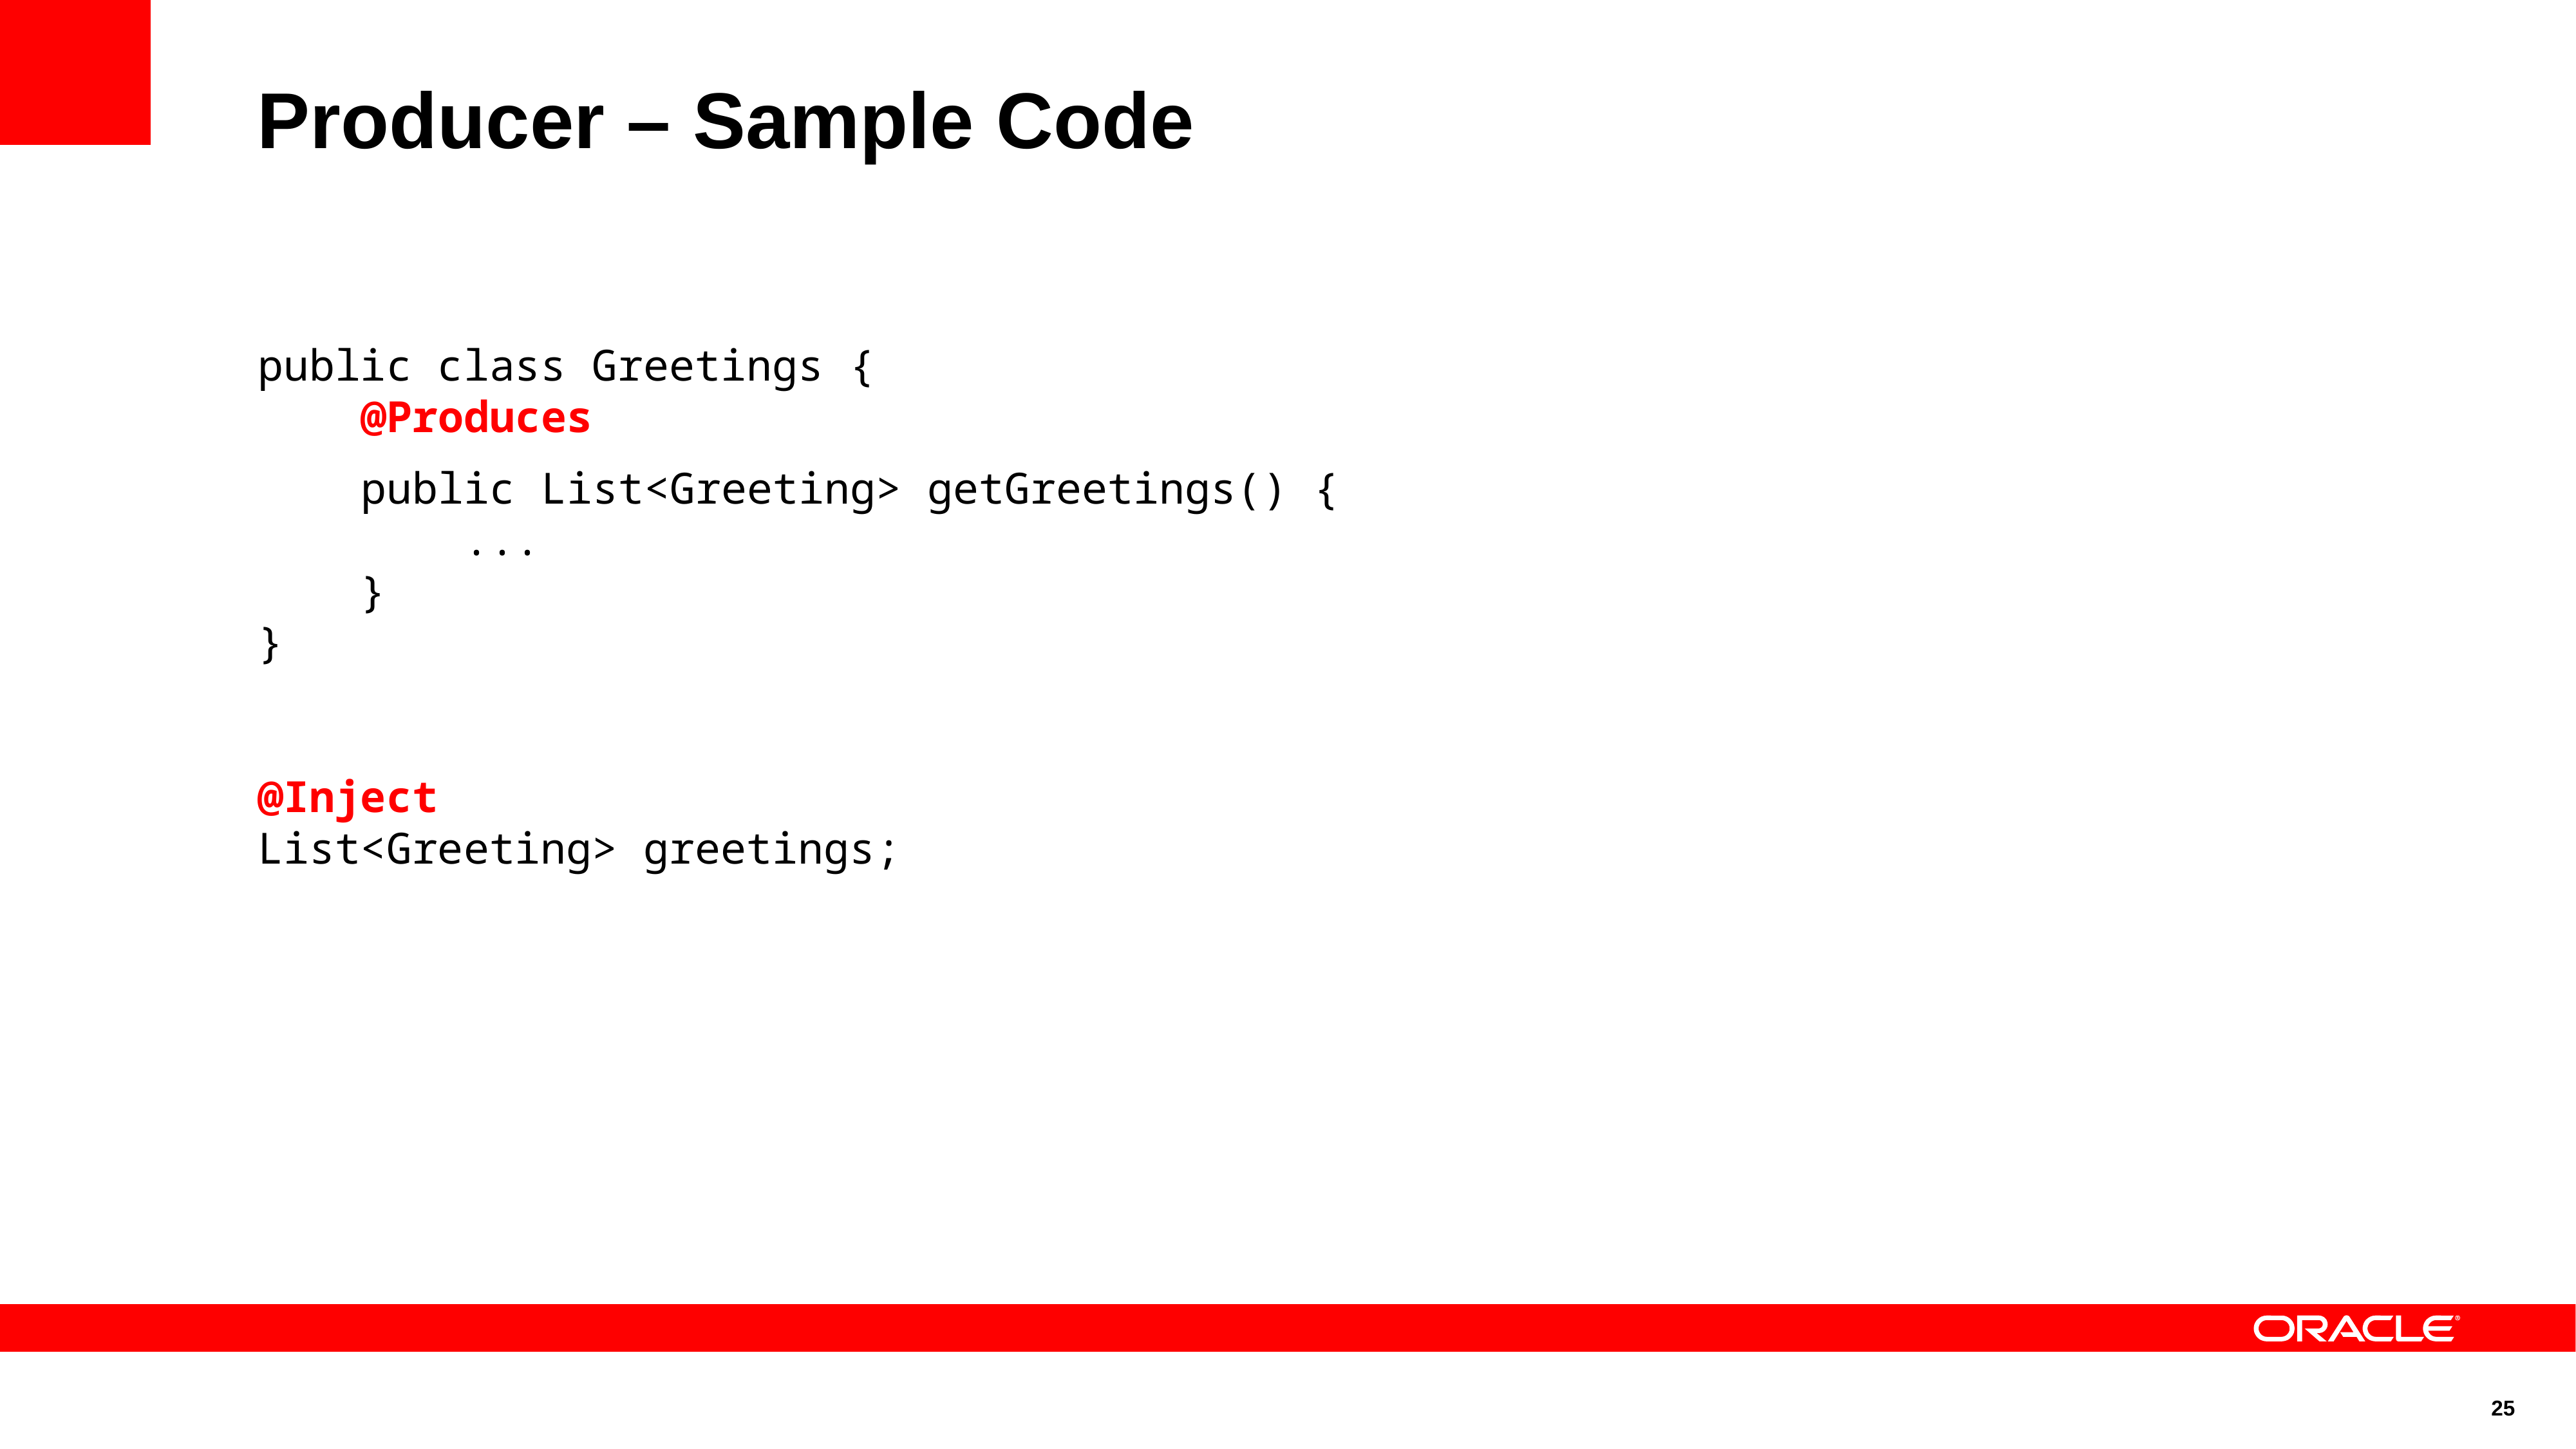

# Producer – Sample Code
public class Greetings {
 @Produces
 public List<Greeting> getGreetings() {
 ...
 }
}
@Inject
List<Greeting> greetings;